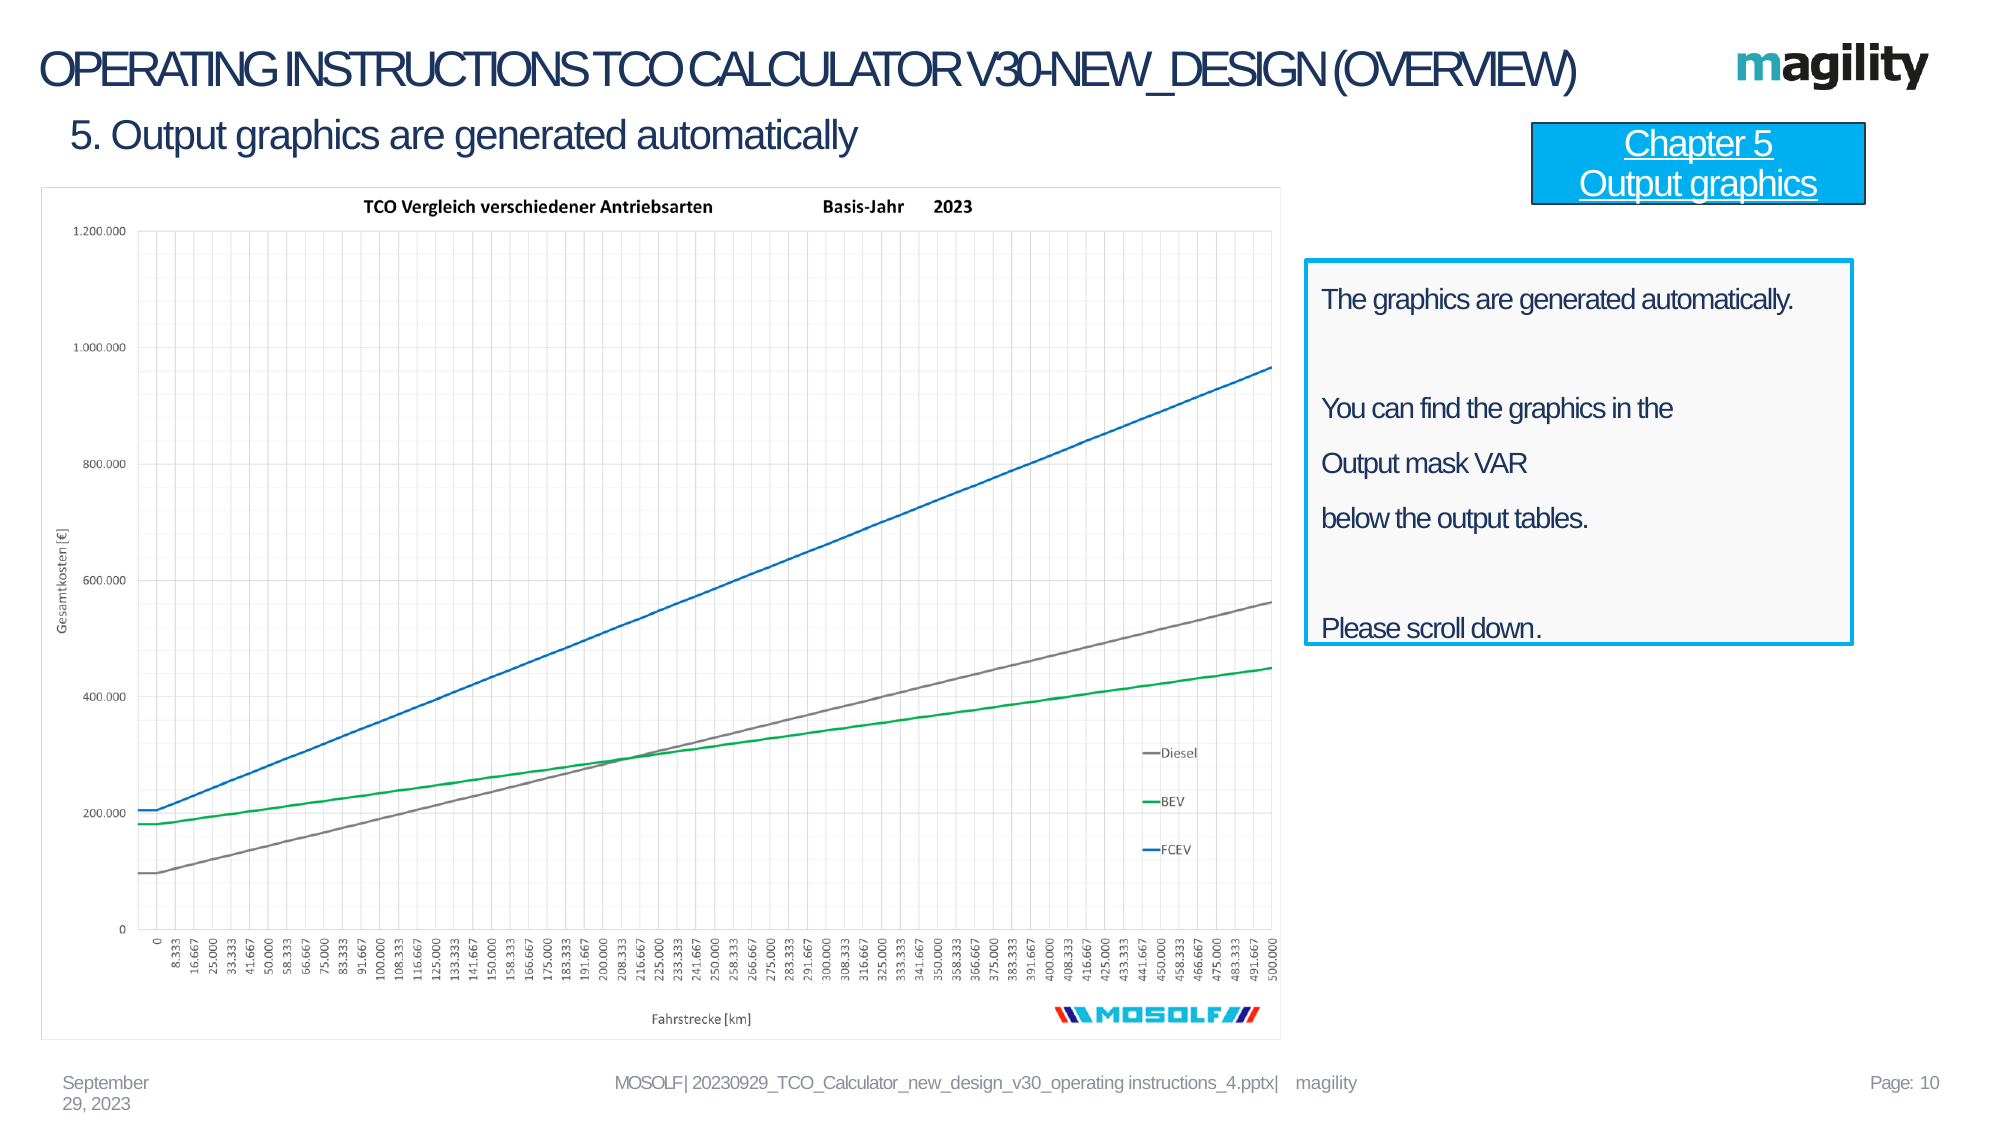

# OPERATING INSTRUCTIONS TCO CALCULATOR V30-NEW_DESIGN (OVERVIEW)
5. Output graphics are generated automatically
Chapter 5
Output graphics
The graphics are generated automatically.
You can find the graphics in the
Output mask VAR
below the output tables.
Please scroll down.
September 29, 2023
MOSOLF|20230929_TCO_Calculator_new_design_v30_operating instructions_4.pptx| magility
Page: